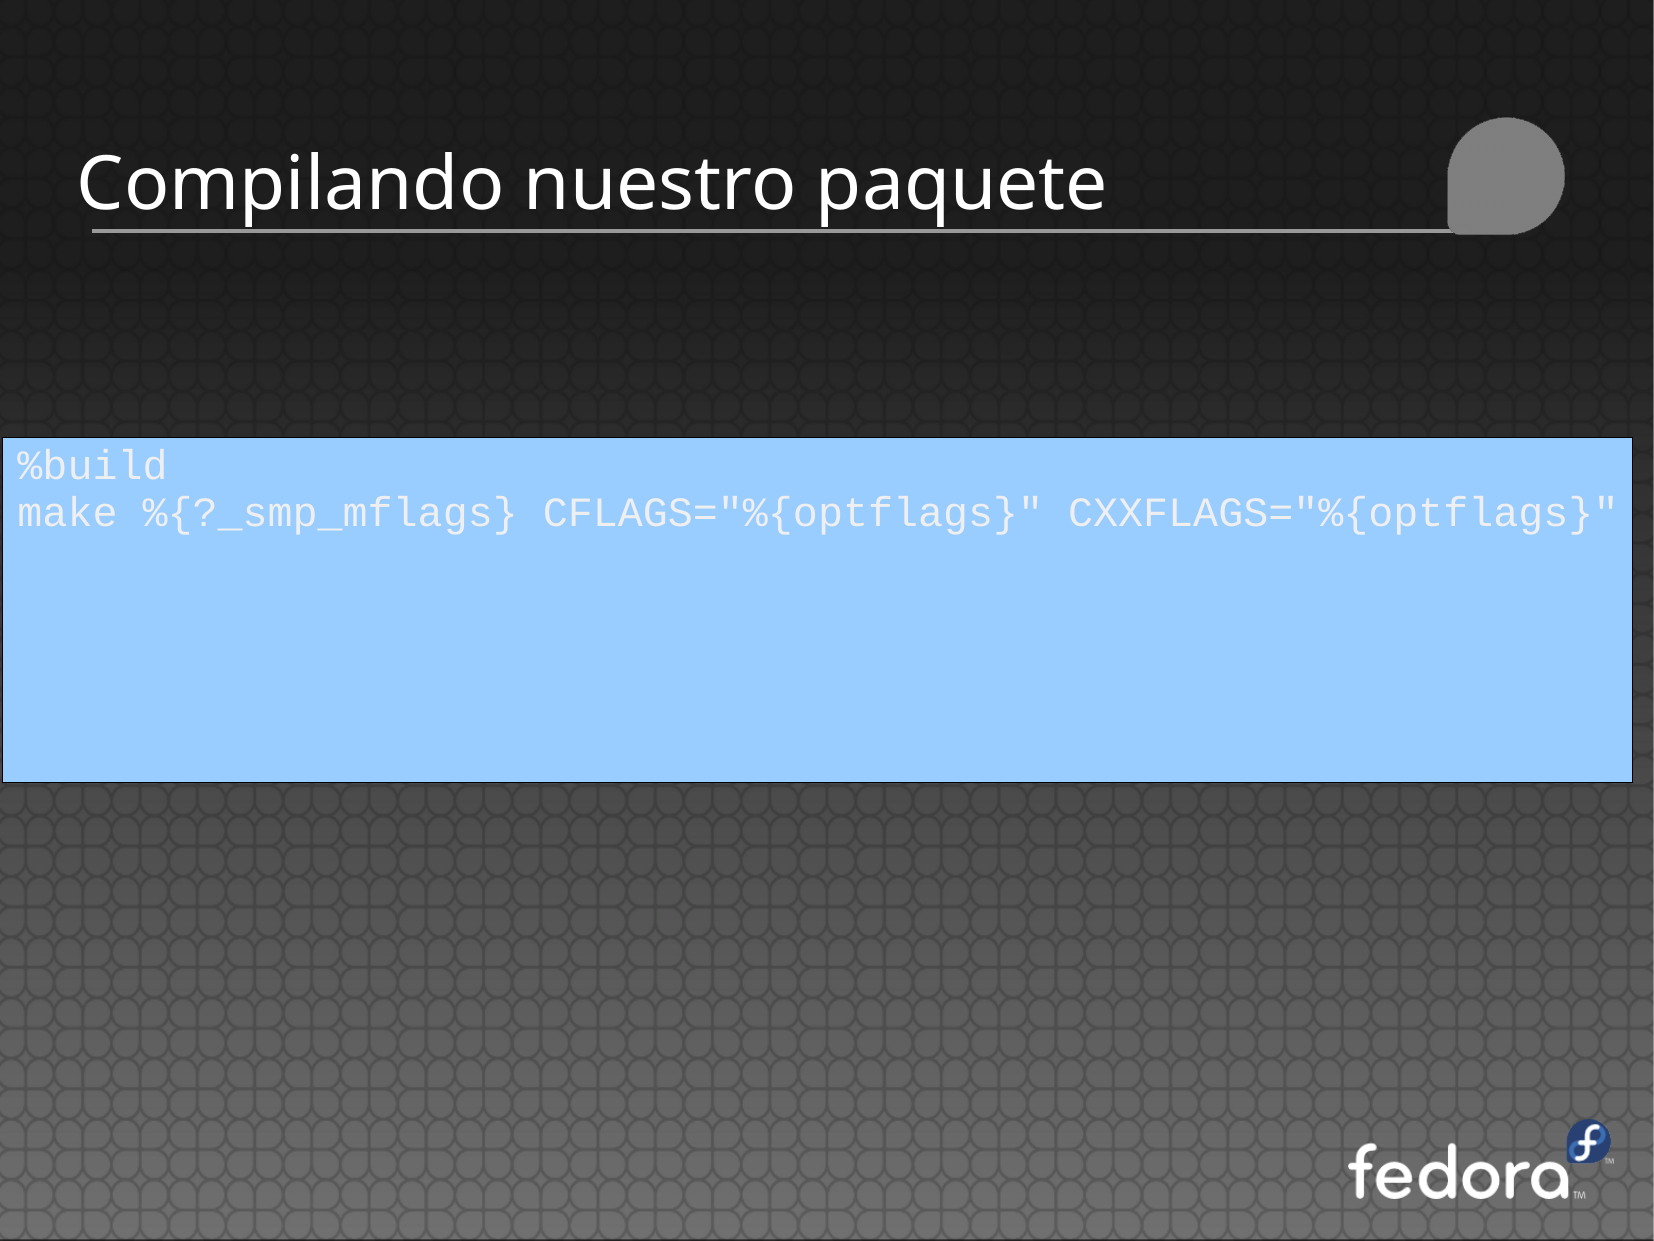

# Compilando nuestro paquete
%build
make %{?_smp_mflags} CFLAGS="%{optflags}" CXXFLAGS="%{optflags}"